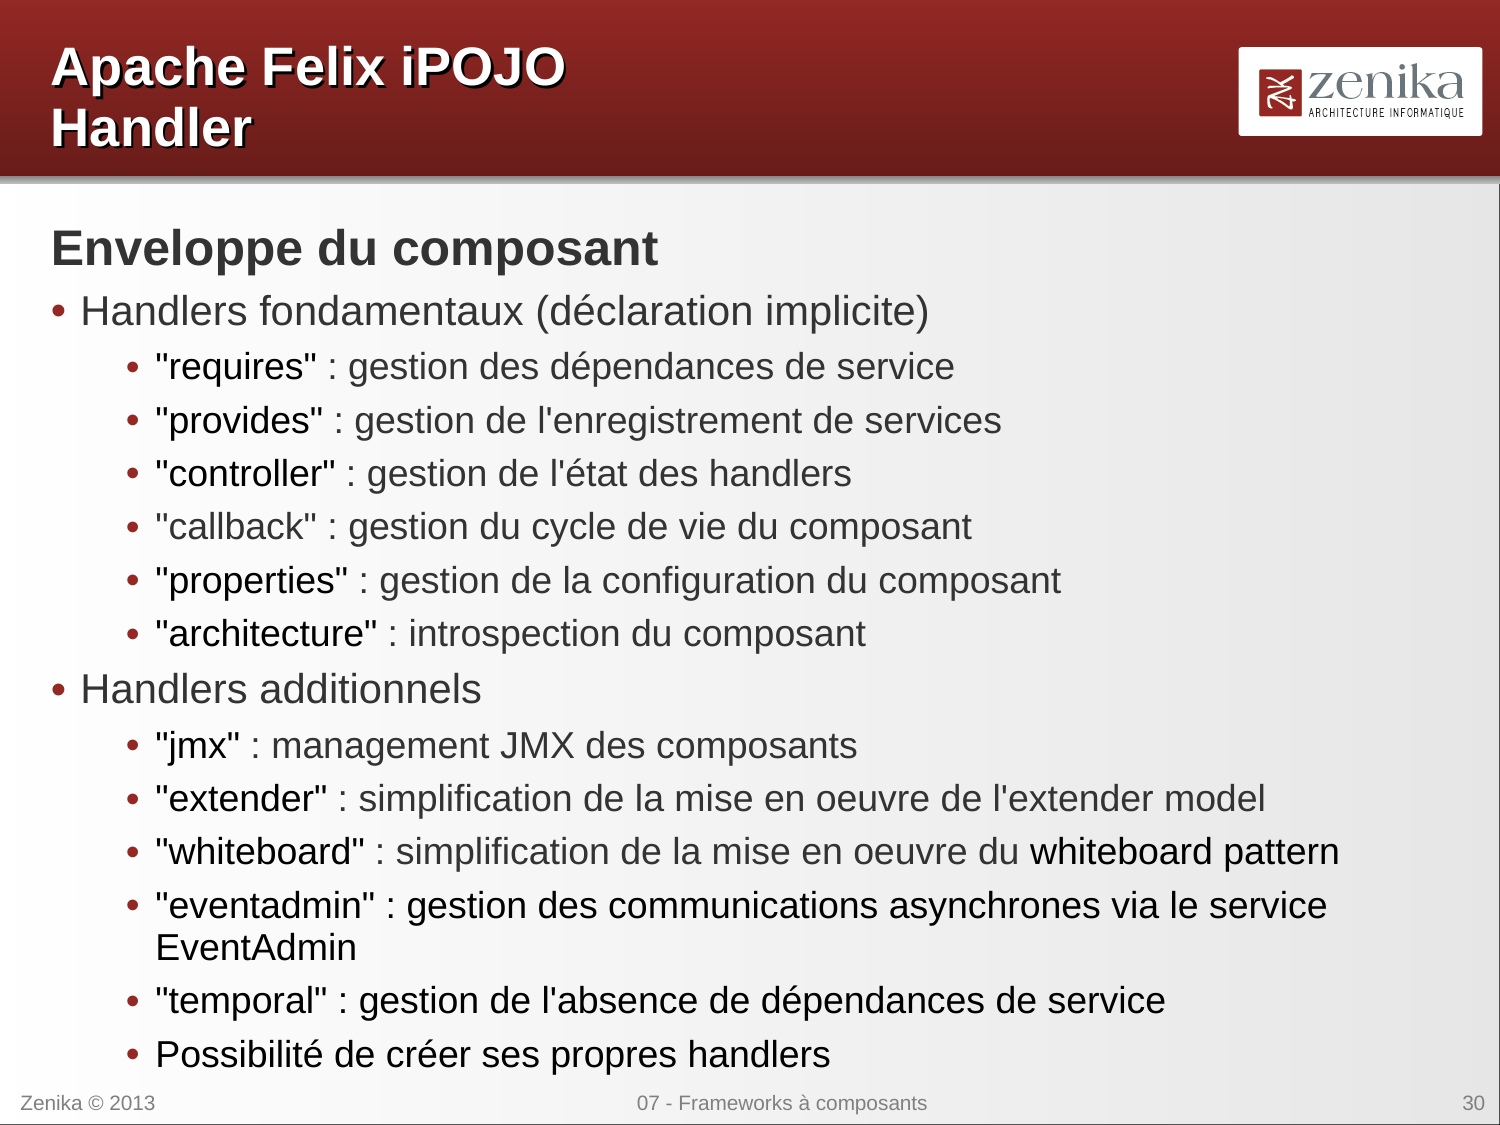

# Apache Felix iPOJO Handler
Enveloppe du composant
Handlers fondamentaux (déclaration implicite)
"requires" : gestion des dépendances de service
"provides" : gestion de l'enregistrement de services
"controller" : gestion de l'état des handlers
"callback" : gestion du cycle de vie du composant
"properties" : gestion de la configuration du composant
"architecture" : introspection du composant
Handlers additionnels
"jmx" : management JMX des composants
"extender" : simplification de la mise en oeuvre de l'extender model
"whiteboard" : simplification de la mise en oeuvre du whiteboard pattern
"eventadmin" : gestion des communications asynchrones via le service EventAdmin
"temporal" : gestion de l'absence de dépendances de service
Possibilité de créer ses propres handlers